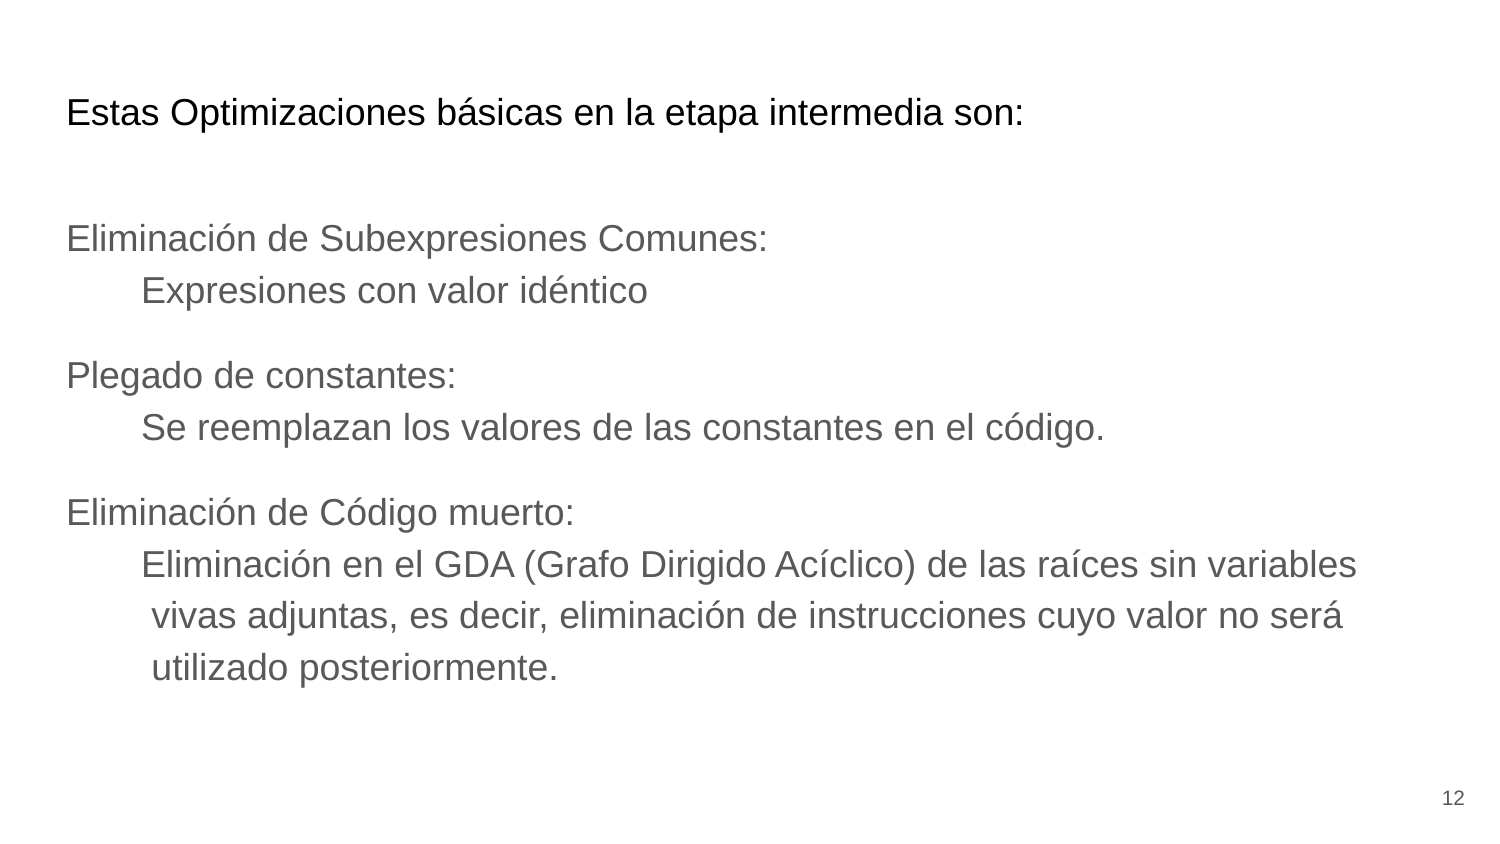

# Estas Optimizaciones básicas en la etapa intermedia son:
Eliminación de Subexpresiones Comunes:
	Expresiones con valor idéntico
Plegado de constantes:
	Se reemplazan los valores de las constantes en el código.
Eliminación de Código muerto:
	Eliminación en el GDA (Grafo Dirigido Acíclico) de las raíces sin variables
	 vivas adjuntas, es decir, eliminación de instrucciones cuyo valor no será
	 utilizado posteriormente.